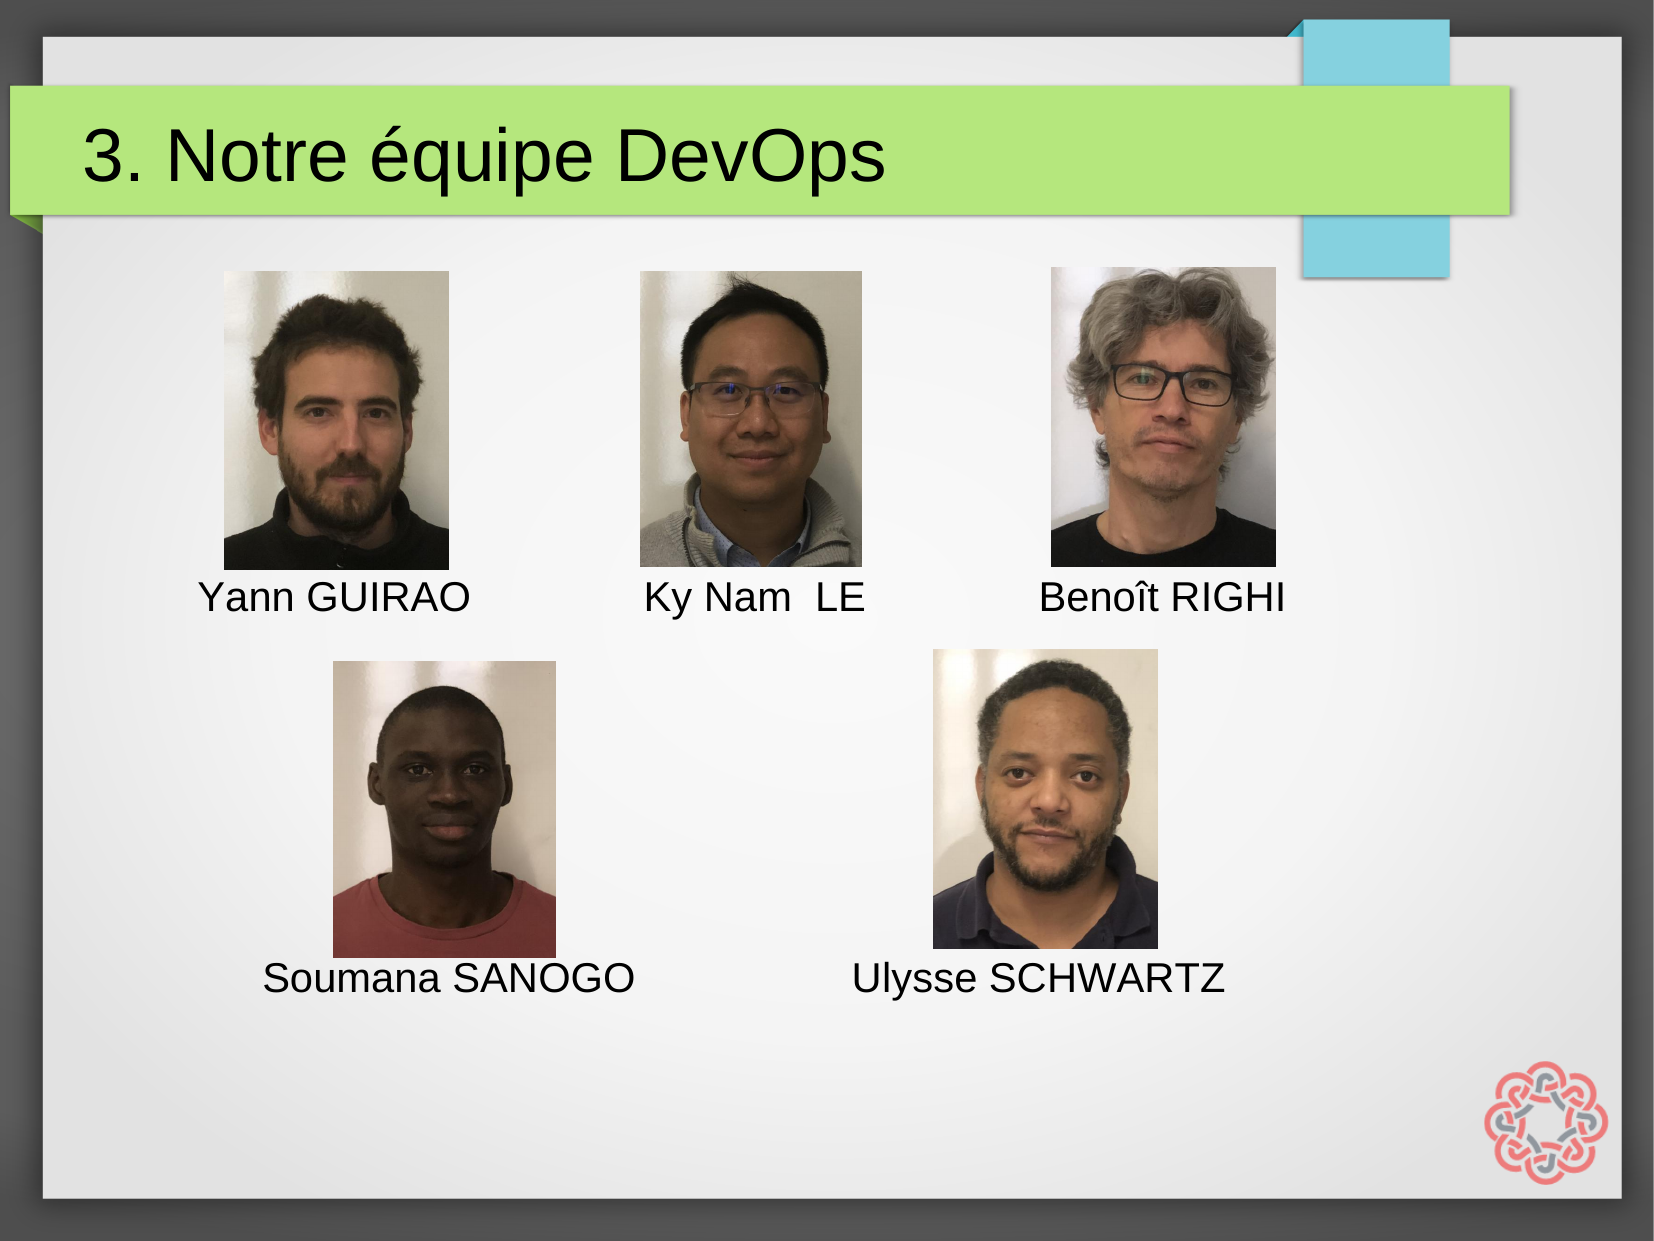

# 3. Notre équipe DevOps
 Yann GUIRAO Ky Nam LE Benoît RIGHI
 		 Soumana SANOGO 		 Ulysse SCHWARTZ